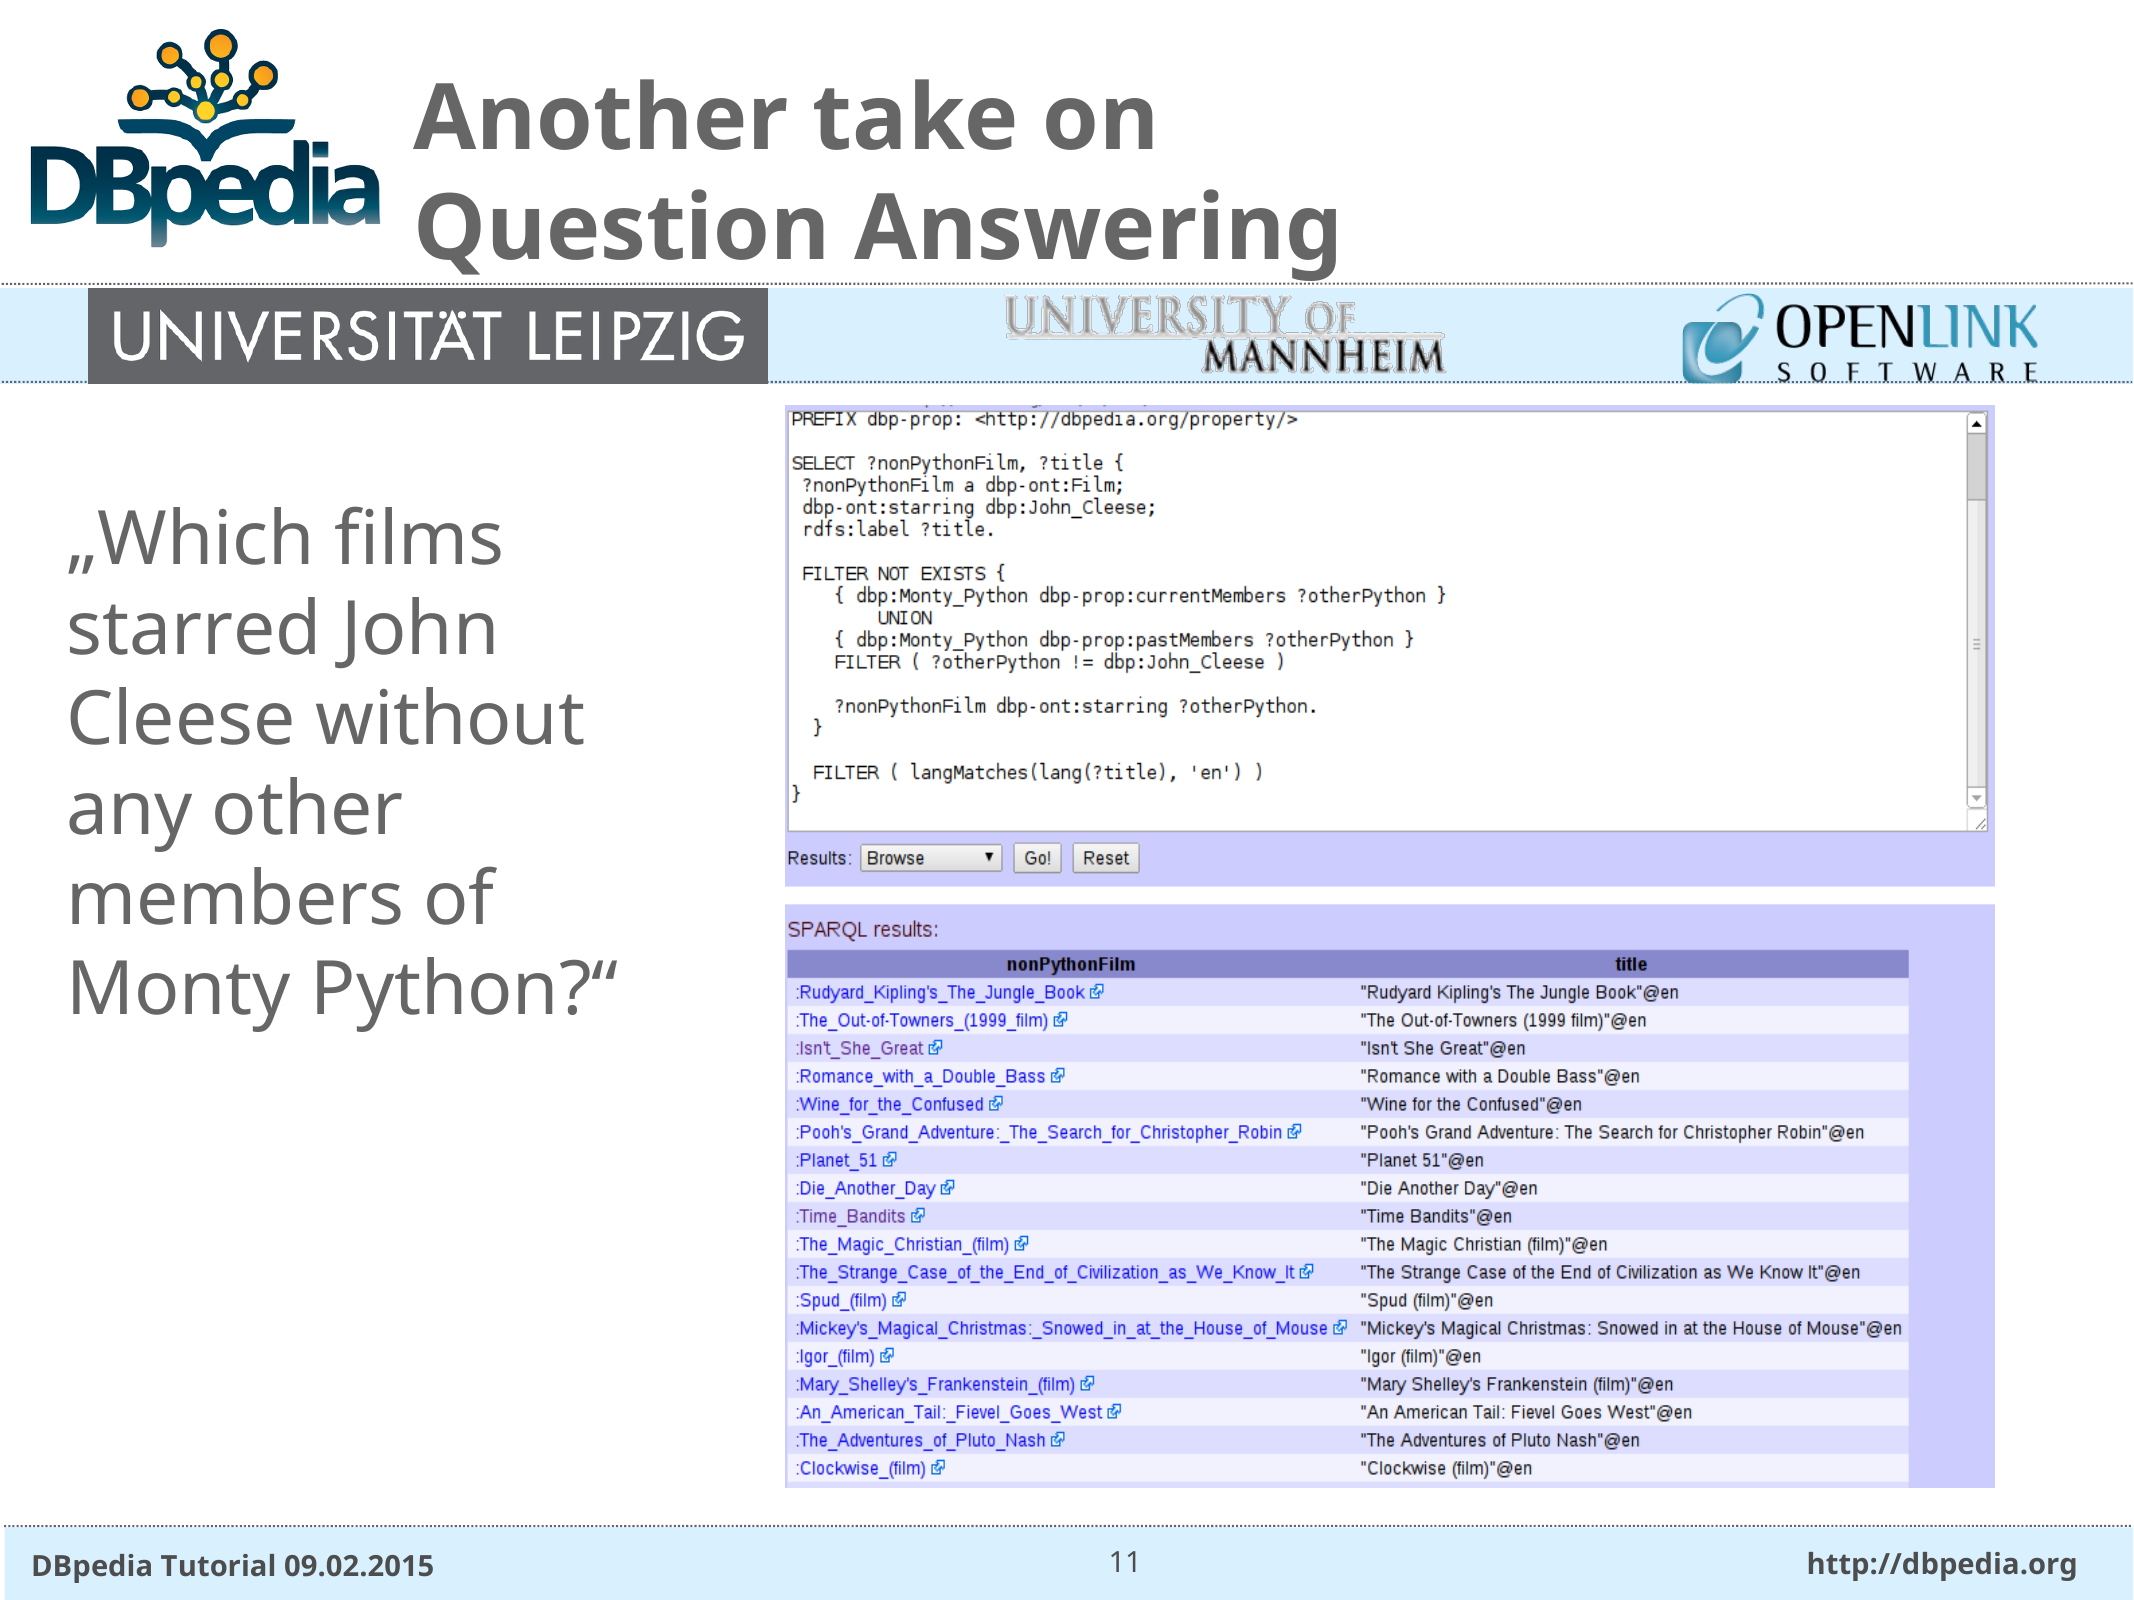

# Another take on Question Answering
„Which films starred John Cleese without any other members of Monty Python?“